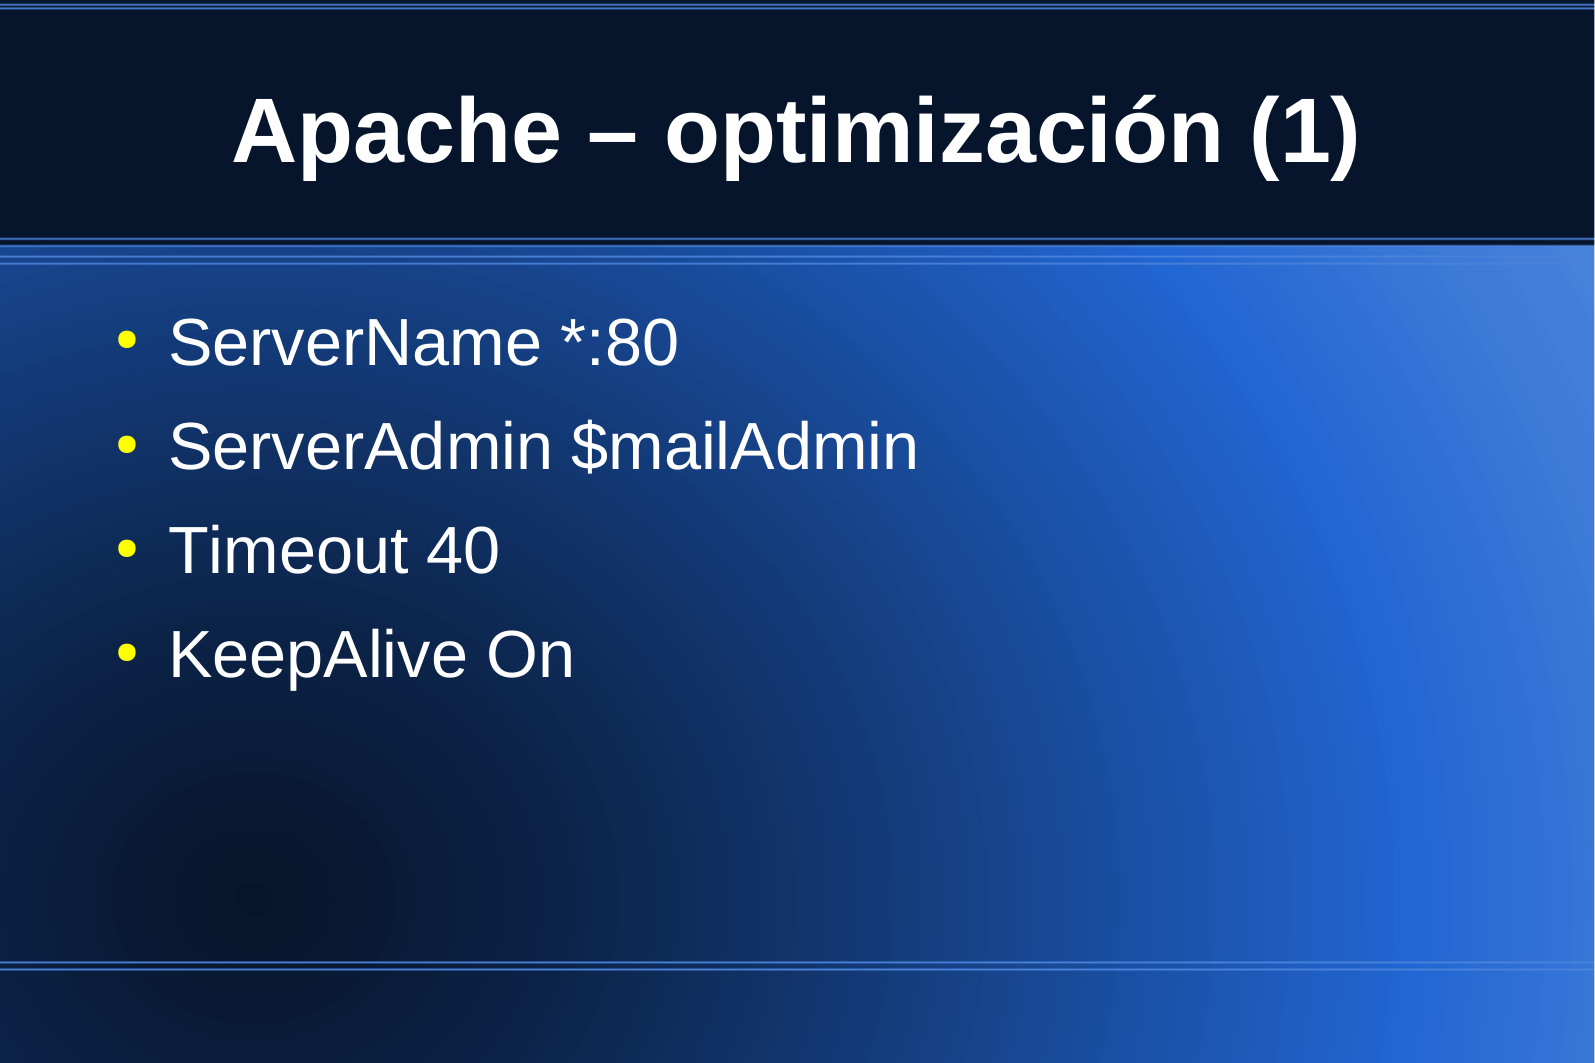

# Apache – optimización (1)
ServerName *:80
ServerAdmin $mailAdmin
Timeout 40
KeepAlive On